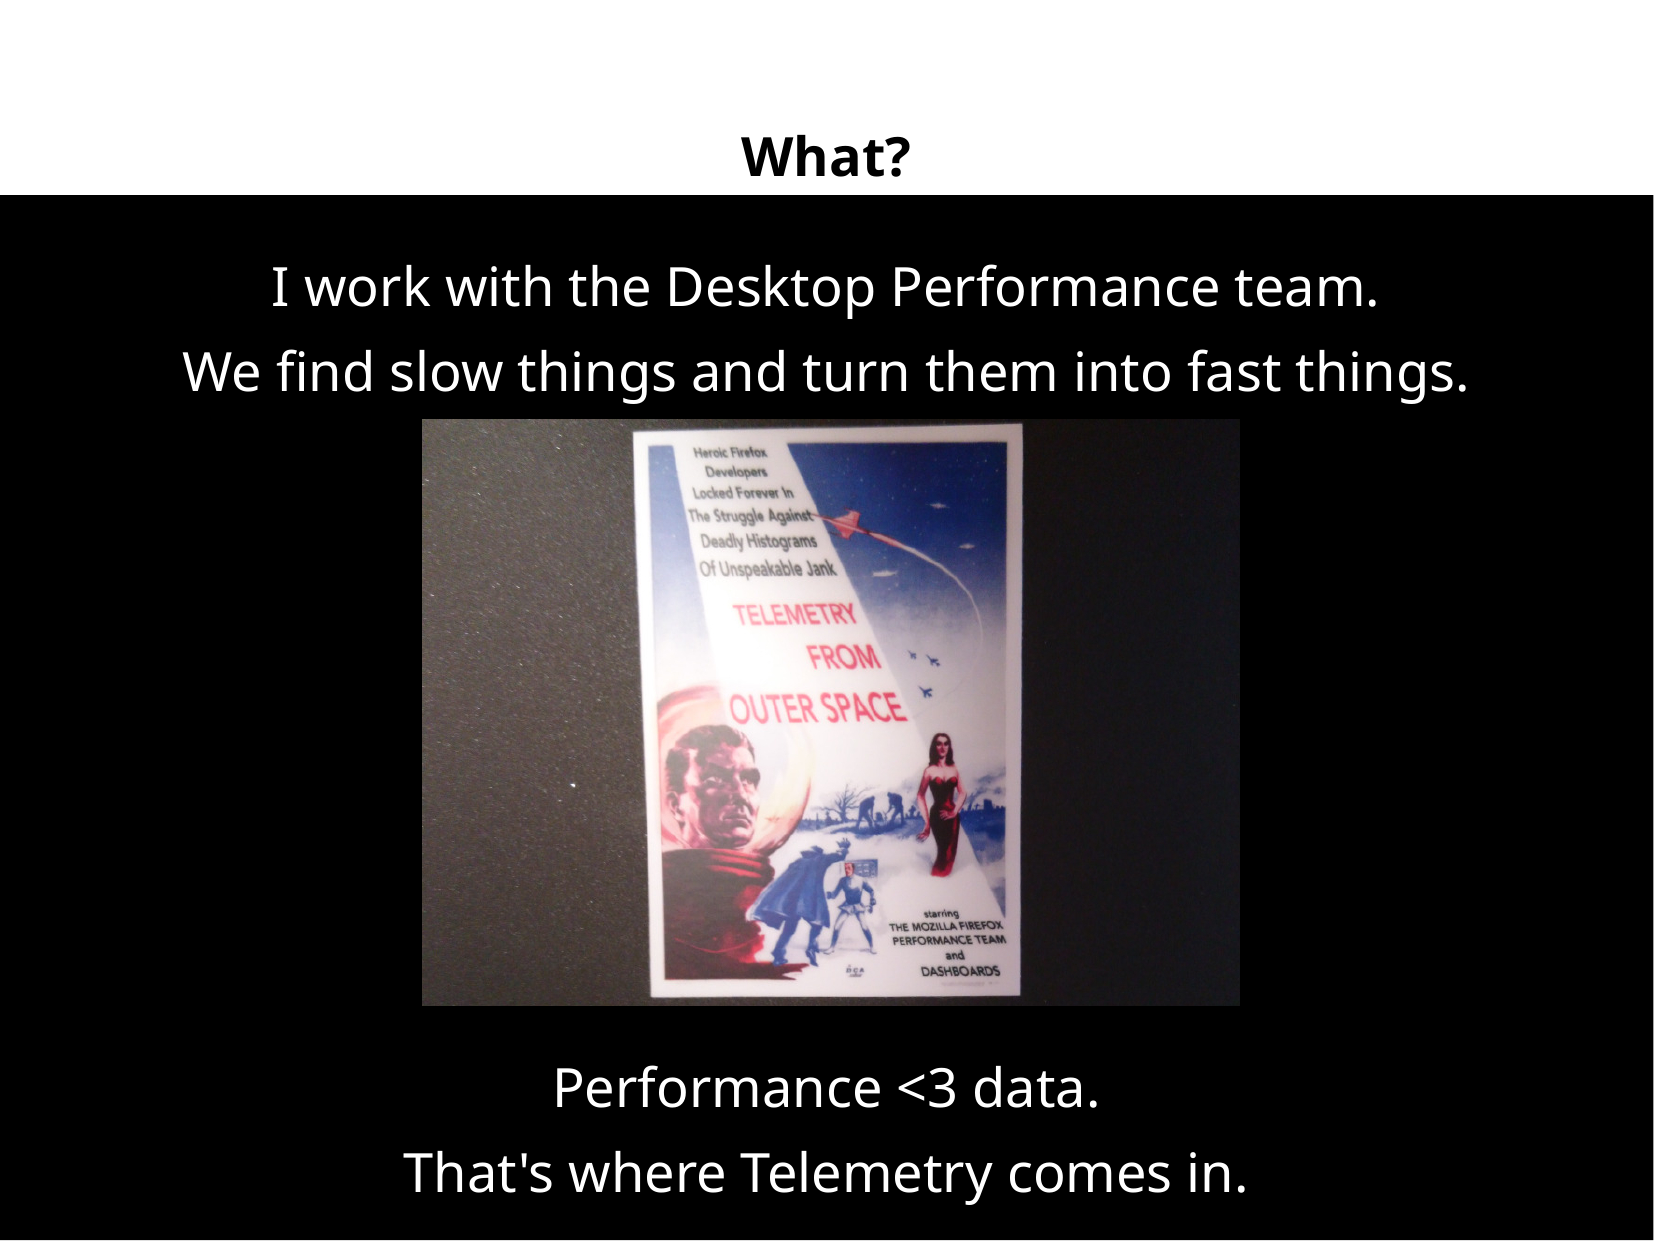

What?
I work with the Desktop Performance team.
We find slow things and turn them into fast things.
Performance <3 data.
That's where Telemetry comes in.